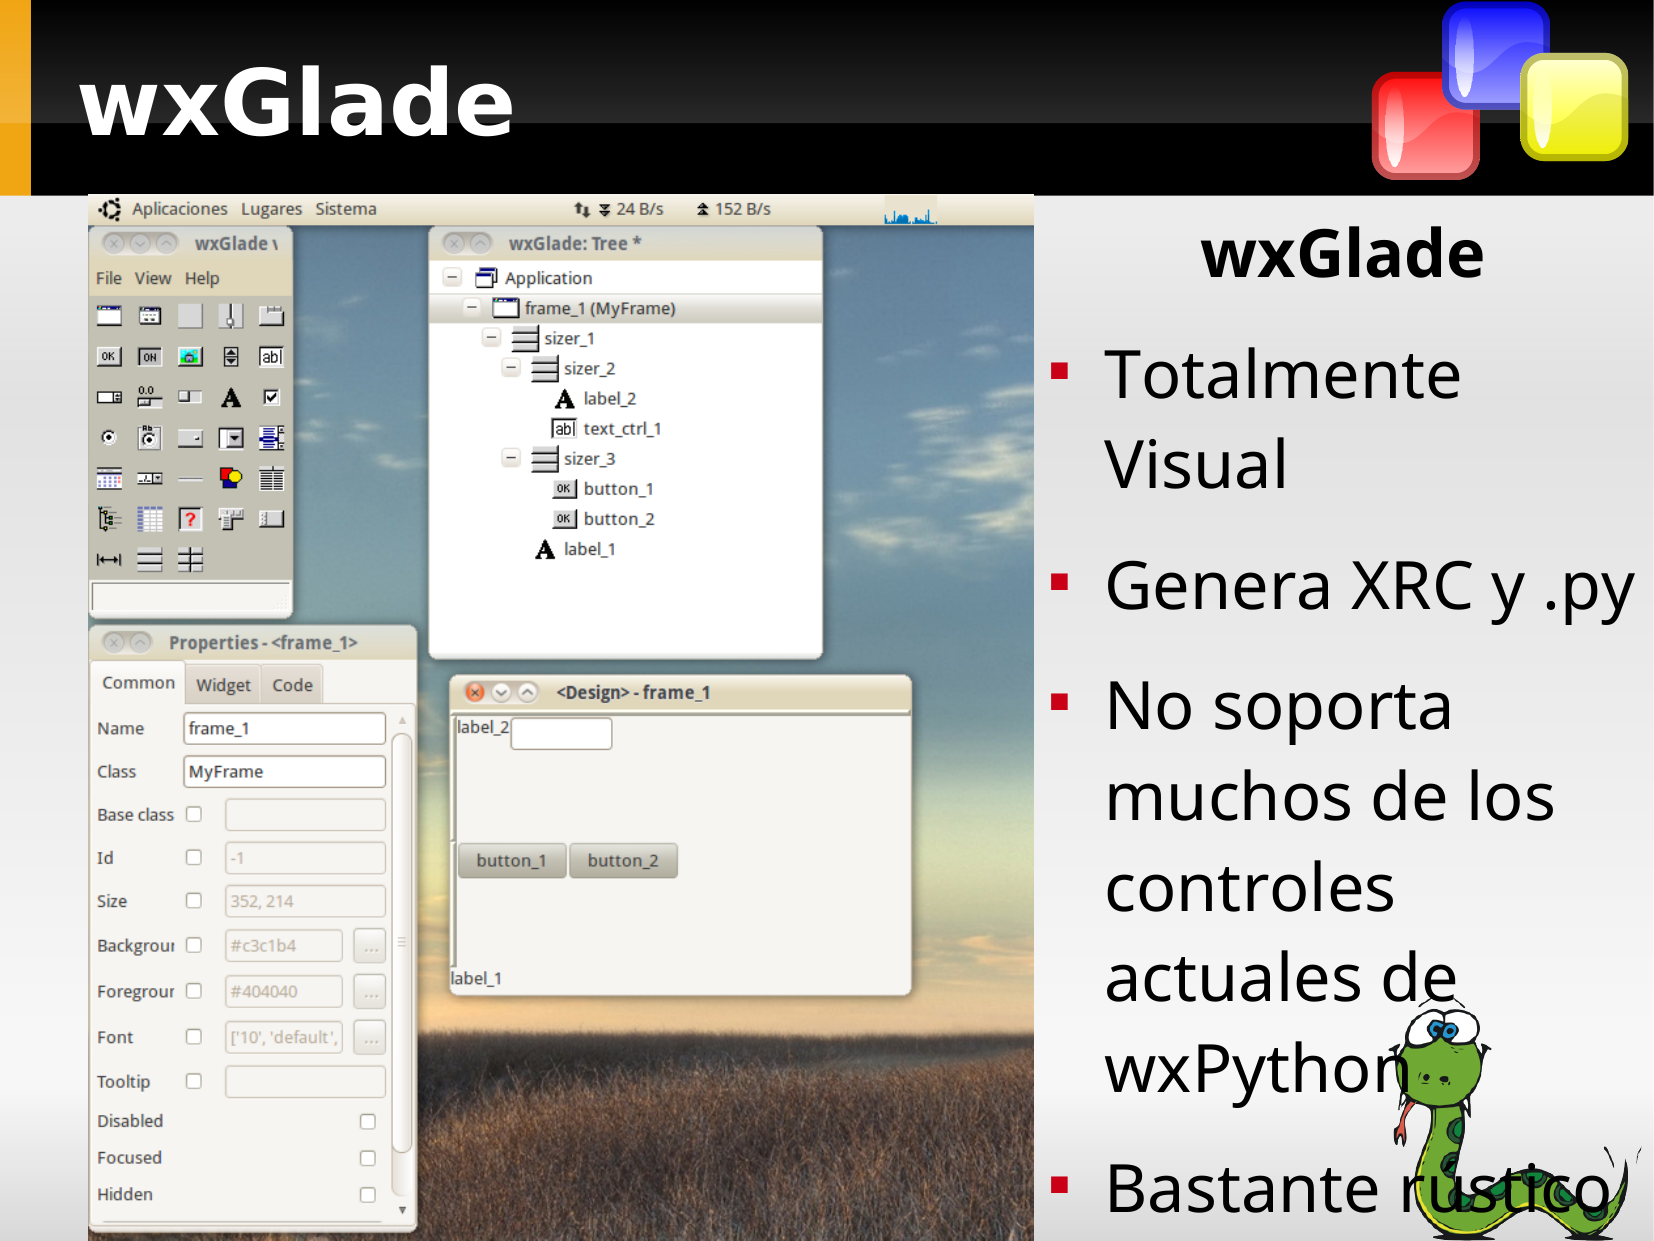

# wxGlade
wxGlade
Totalmente Visual
Genera XRC y .py
No soporta muchos de los controles actuales de wxPython
Bastante rústico